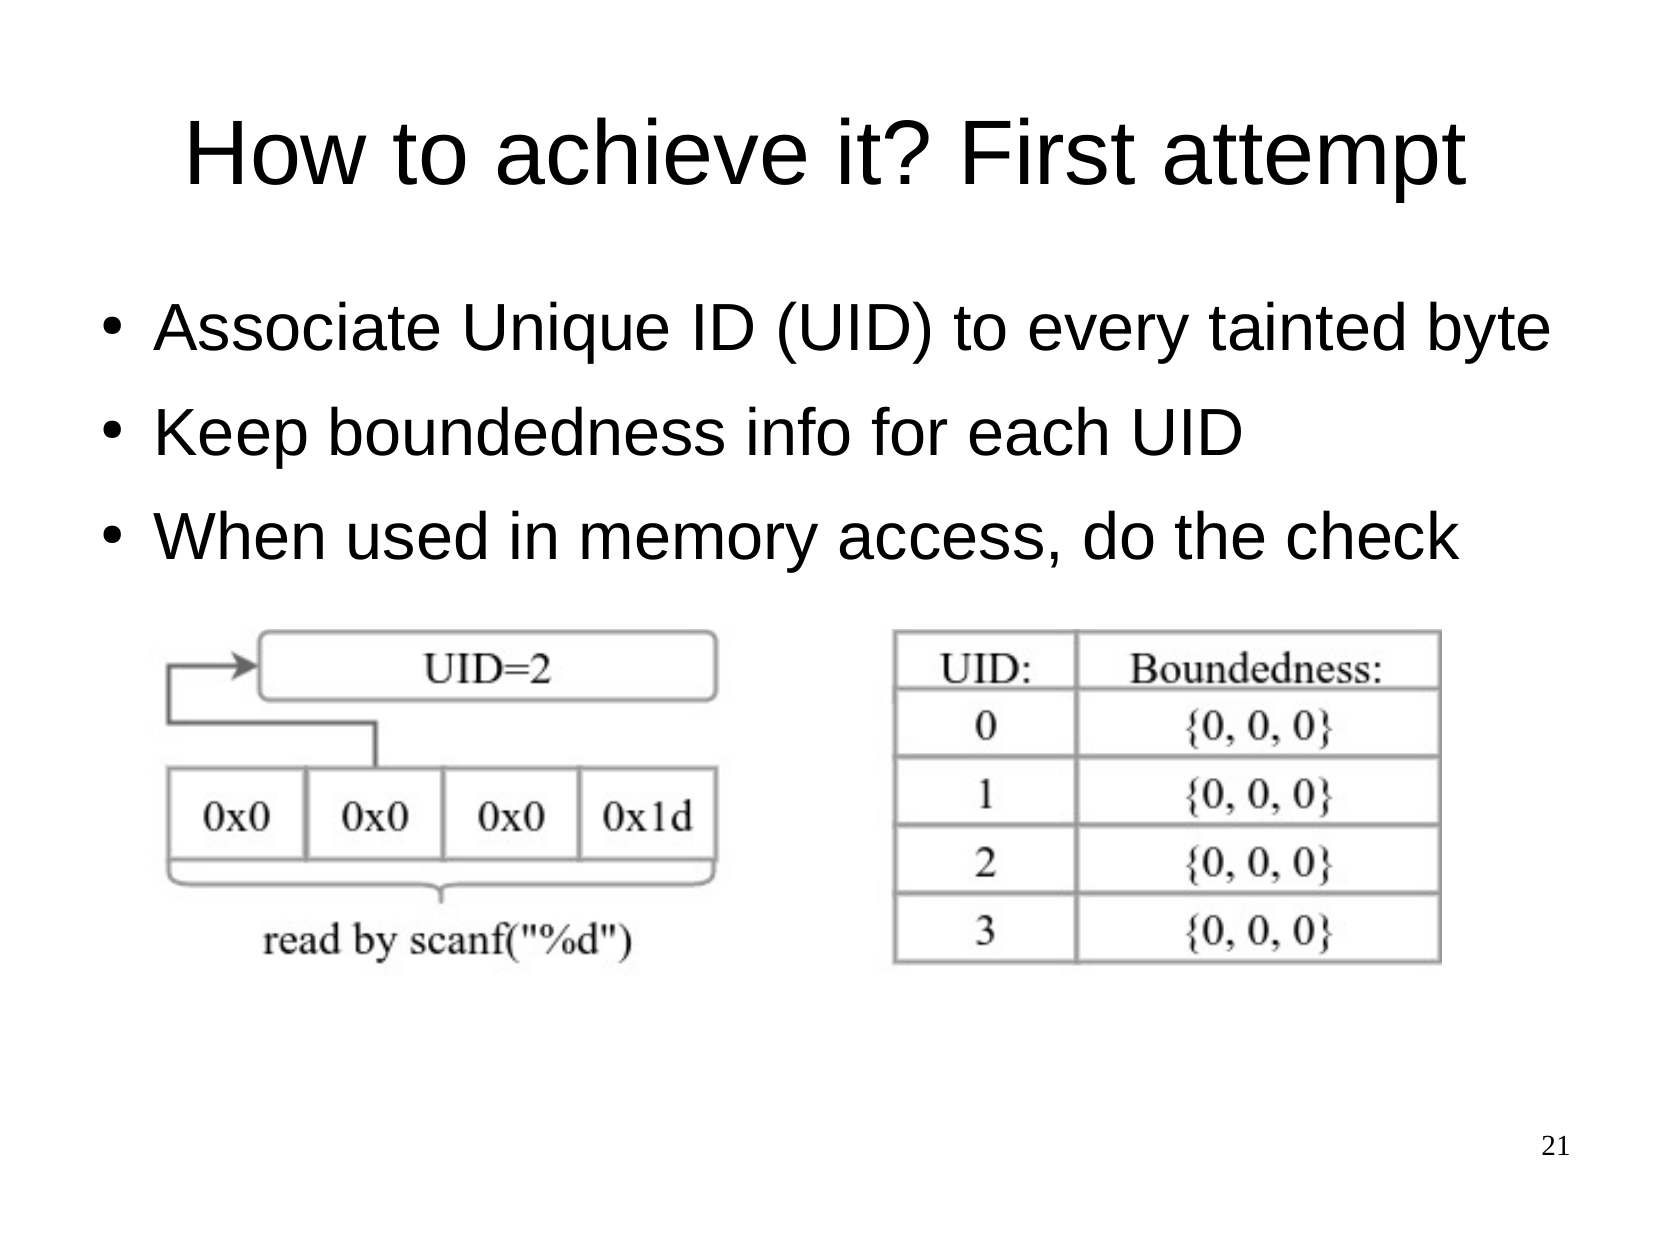

# How to achieve it? First attempt
Associate Unique ID (UID) to every tainted byte
Keep boundedness info for each UID
When used in memory access, do the check
21